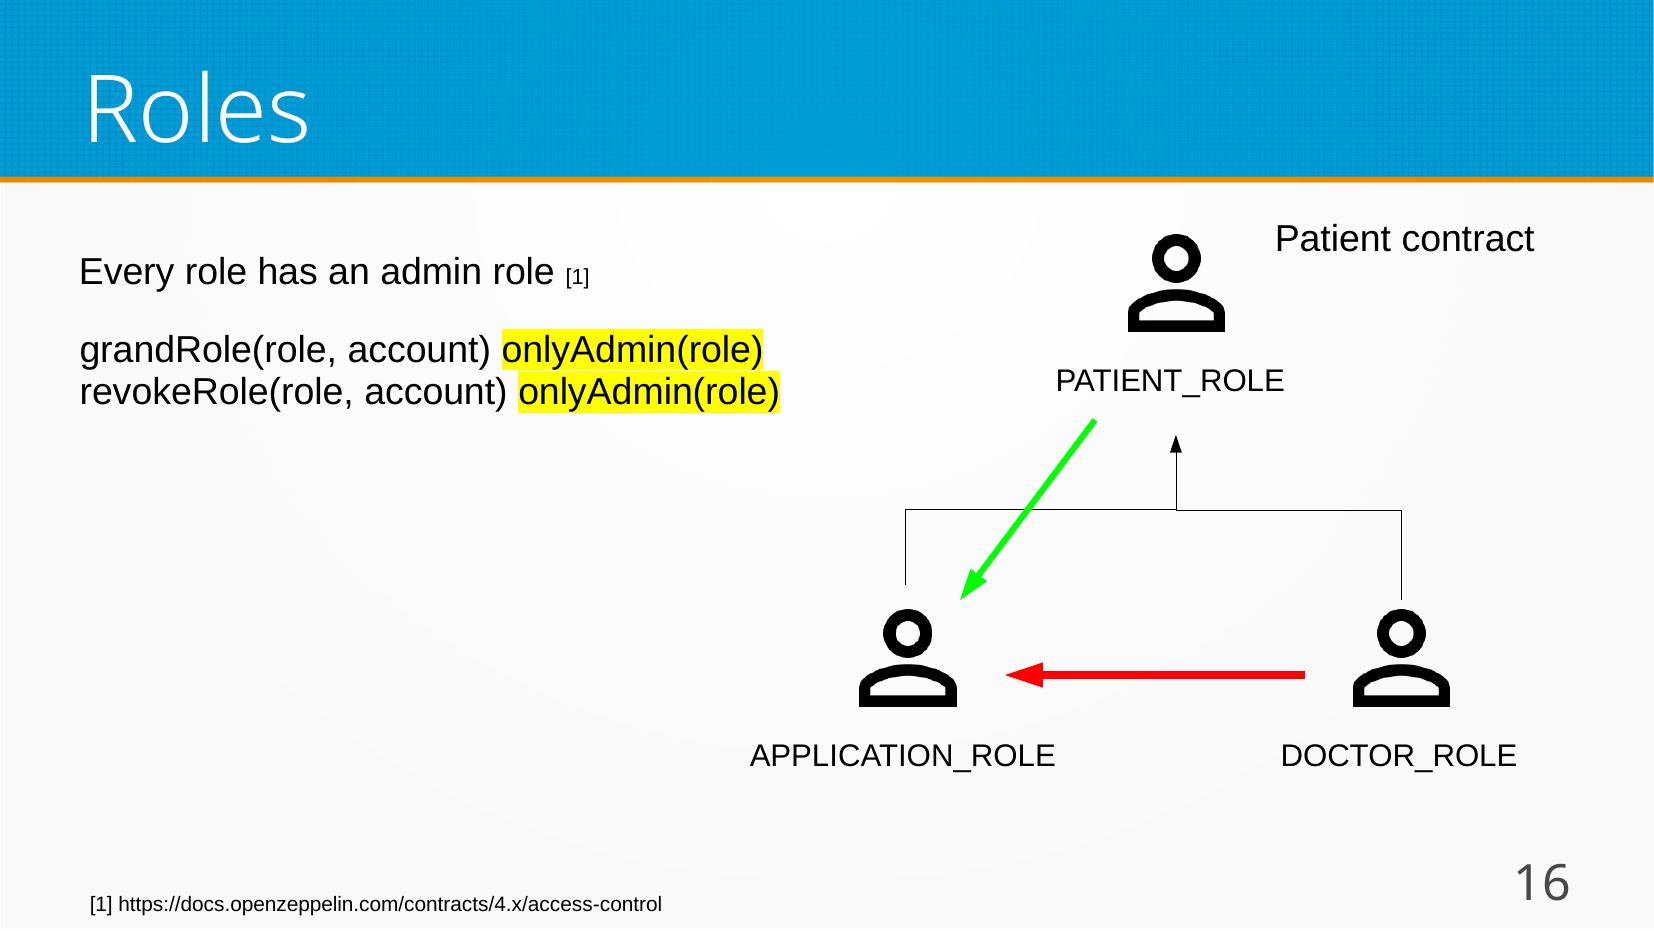

# Roles
Patient contract
Every role has an admin role [1]
grandRole(role, account) onlyAdmin(role)
revokeRole(role, account) onlyAdmin(role)
PATIENT_ROLE
APPLICATION_ROLE
DOCTOR_ROLE
16
[1] https://docs.openzeppelin.com/contracts/4.x/access-control